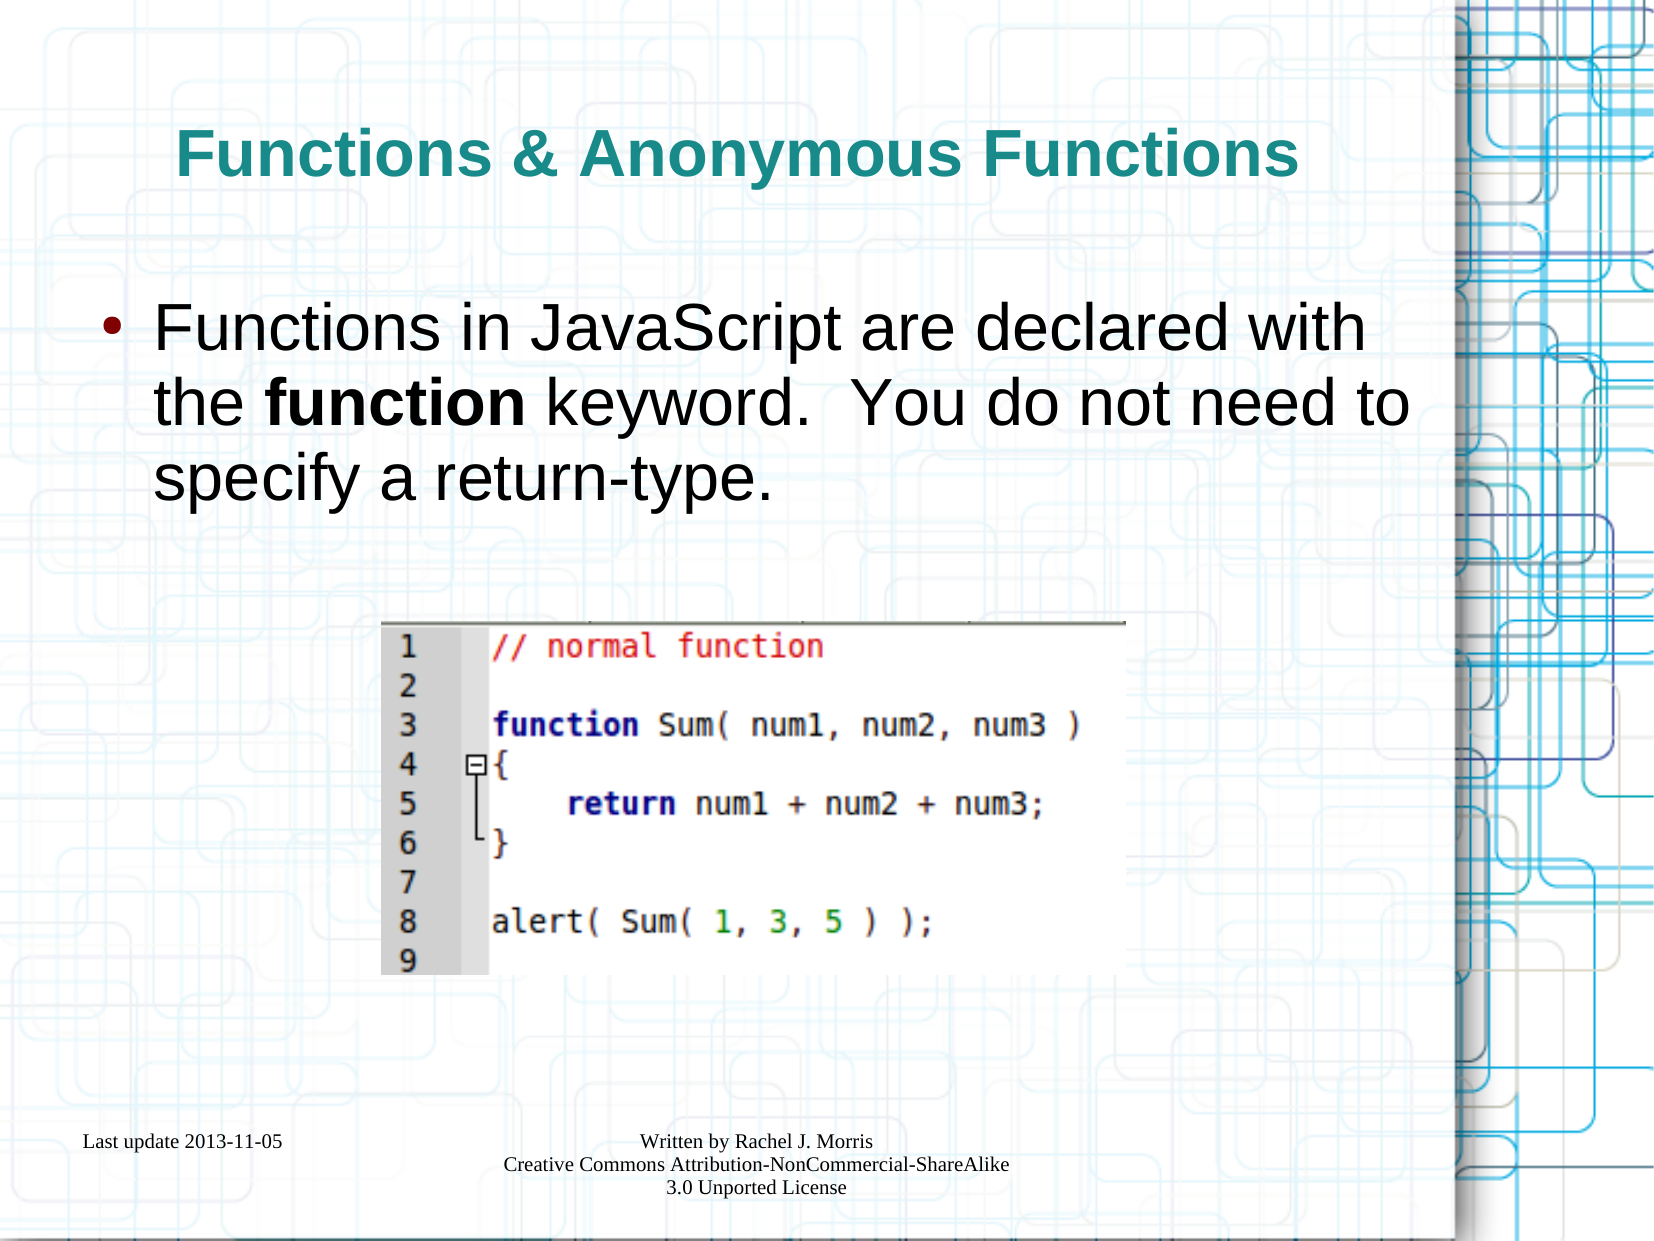

# Functions & Anonymous Functions
Functions in JavaScript are declared with the function keyword. You do not need to specify a return-type.